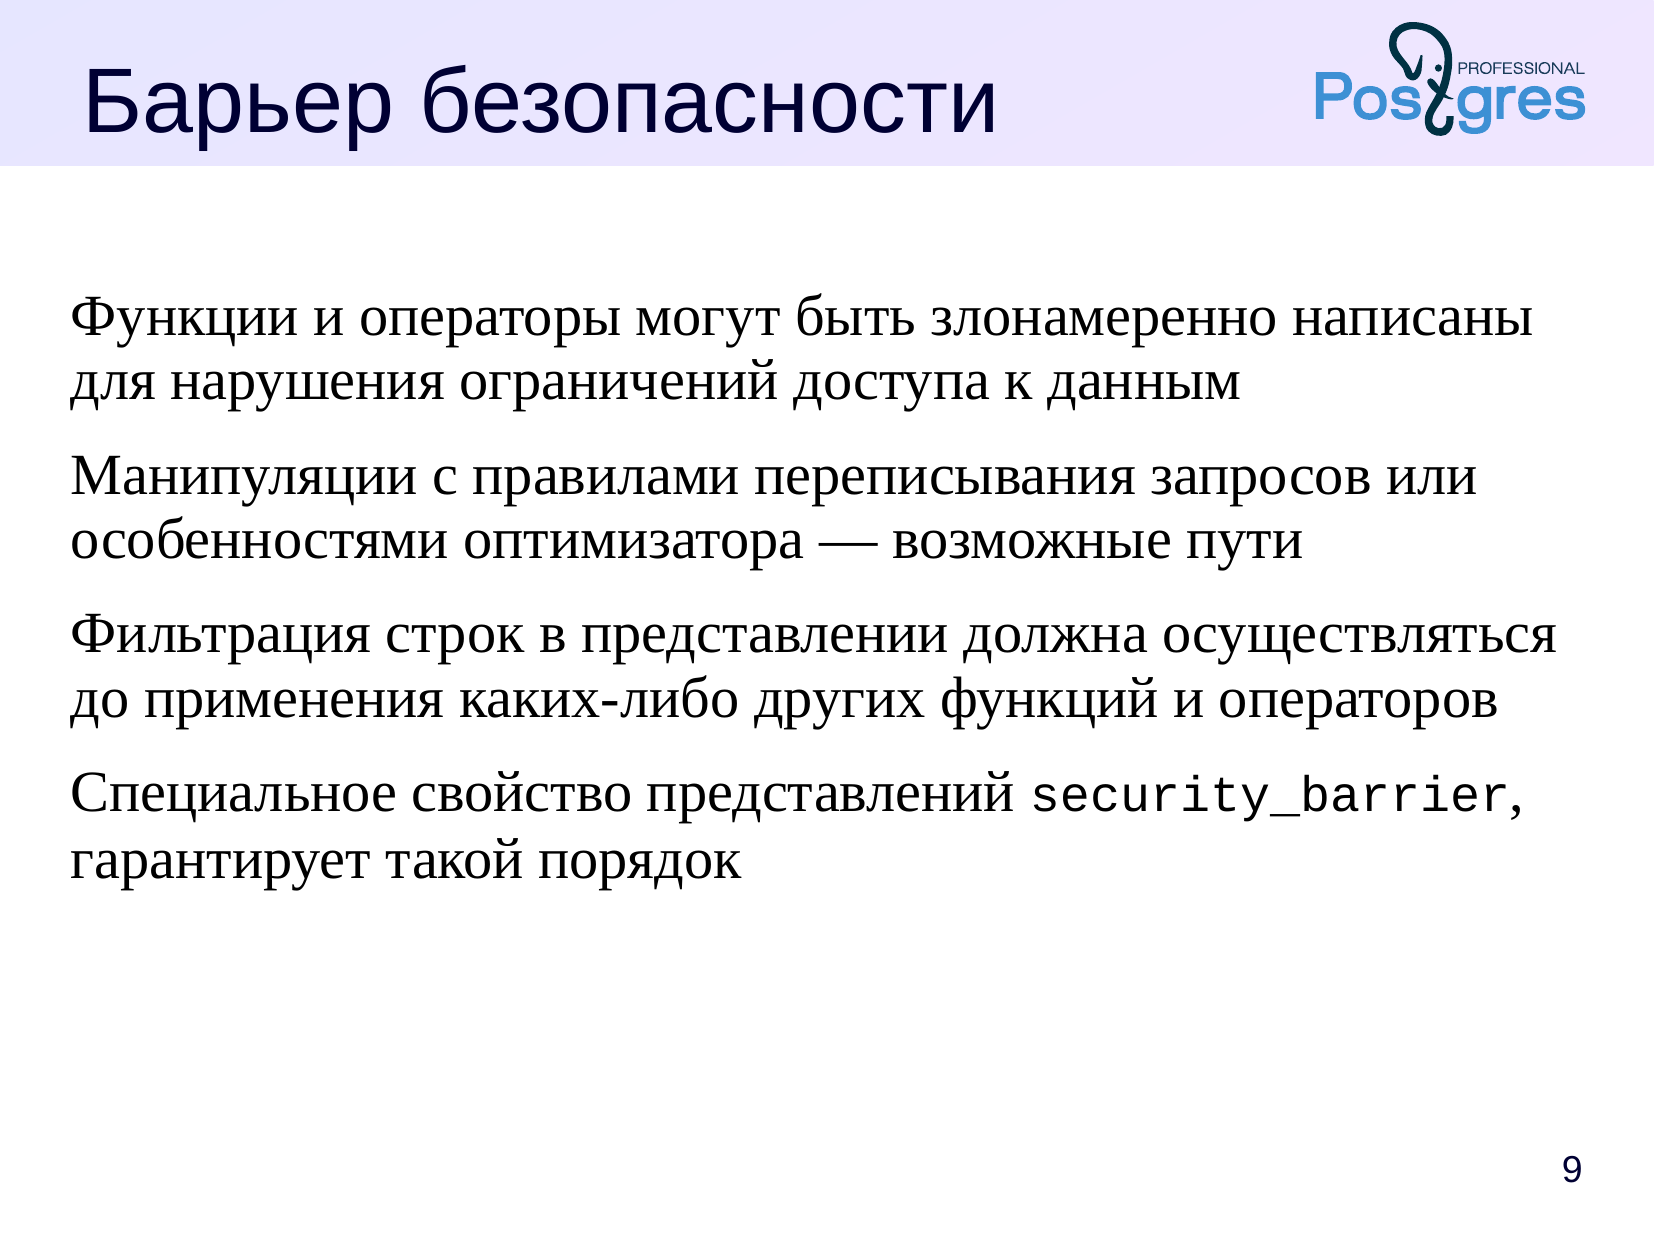

# Барьер безопасности
Функции и операторы могут быть злонамеренно написаны для нарушения ограничений доступа к данным
Манипуляции с правилами переписывания запросов или особенностями оптимизатора — возможные пути
Фильтрация строк в представлении должна осуществляться до применения каких-либо других функций и операторов
Специальное свойство представлений security_barrier, гарантирует такой порядок